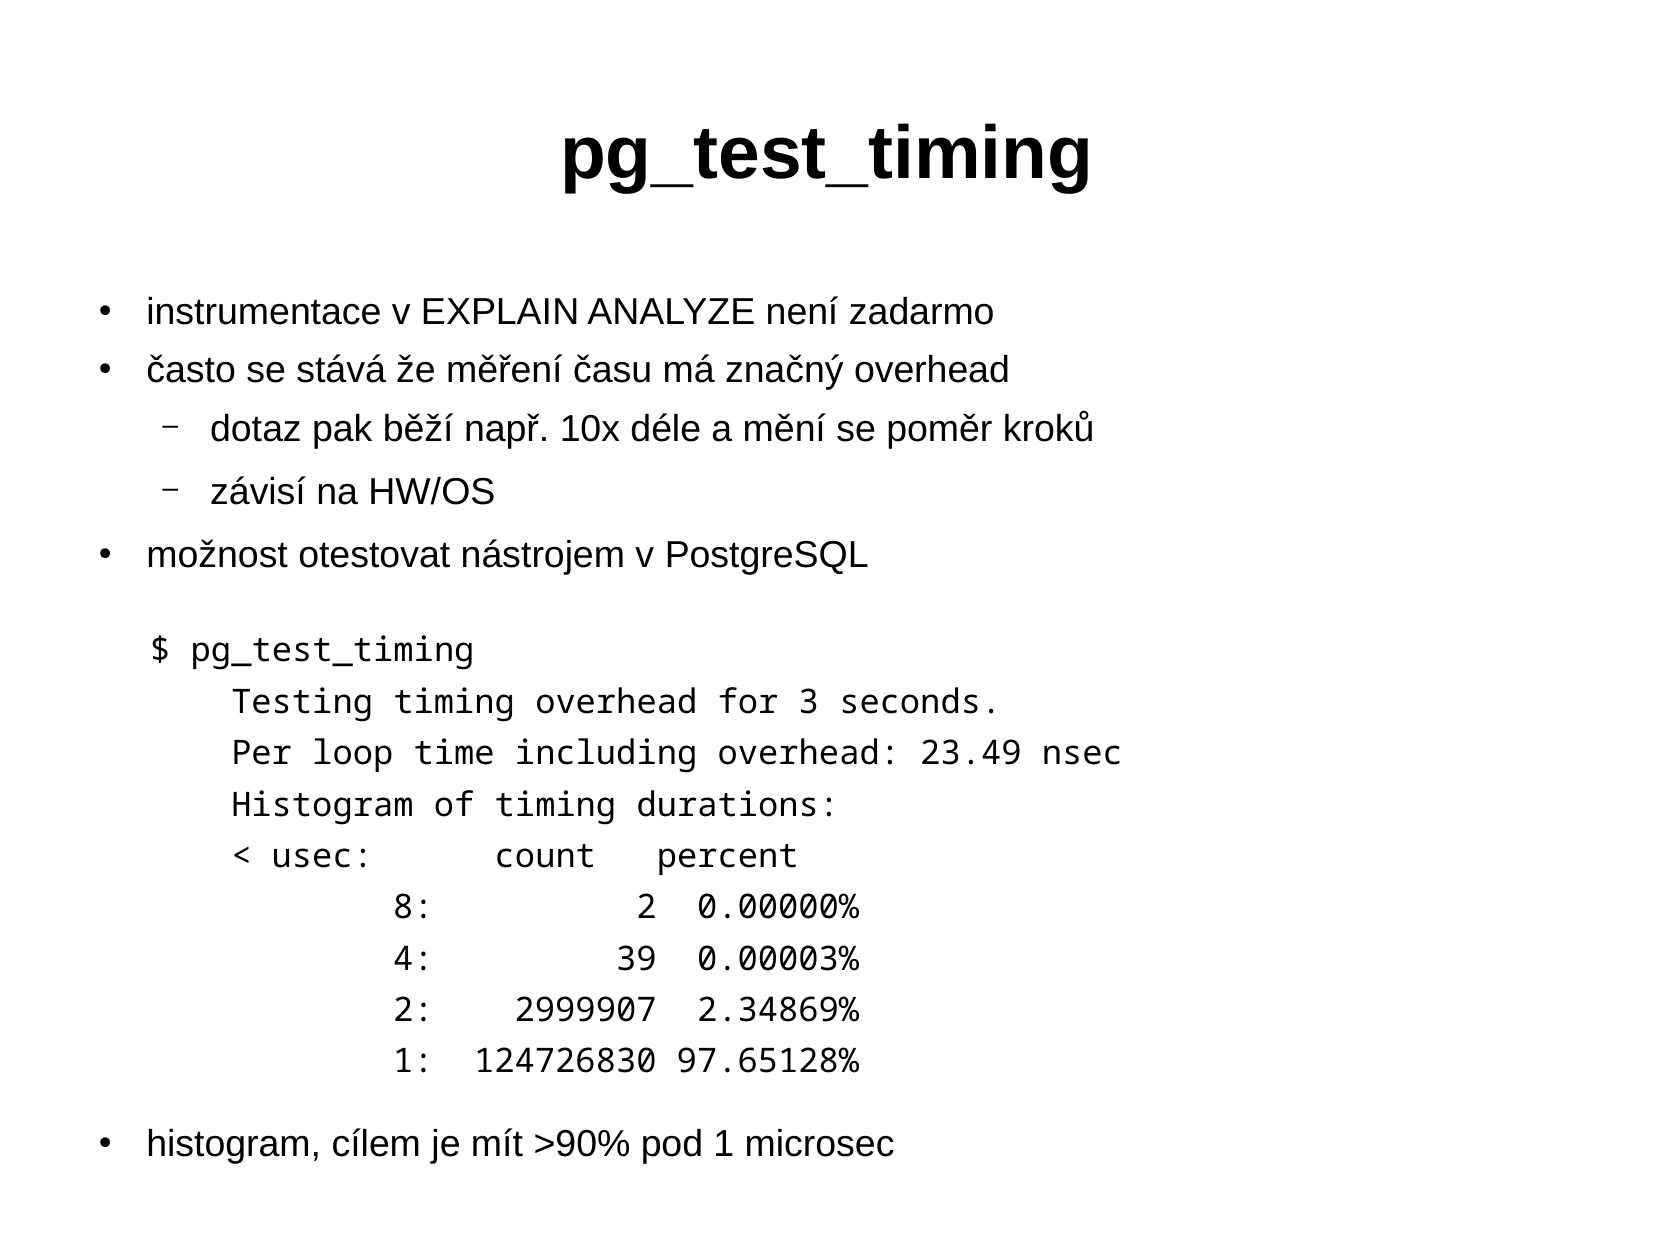

# pg_test_timing
instrumentace v EXPLAIN ANALYZE není zadarmo
často se stává že měření času má značný overhead
dotaz pak běží např. 10x déle a mění se poměr kroků
závisí na HW/OS
možnost otestovat nástrojem v PostgreSQL
$ pg_test_timing
 Testing timing overhead for 3 seconds.
 Per loop time including overhead: 23.49 nsec
 Histogram of timing durations:
 < usec: count percent
 8: 2 0.00000%
 4: 39 0.00003%
 2: 2999907 2.34869%
 1: 124726830 97.65128%
histogram, cílem je mít >90% pod 1 microsec